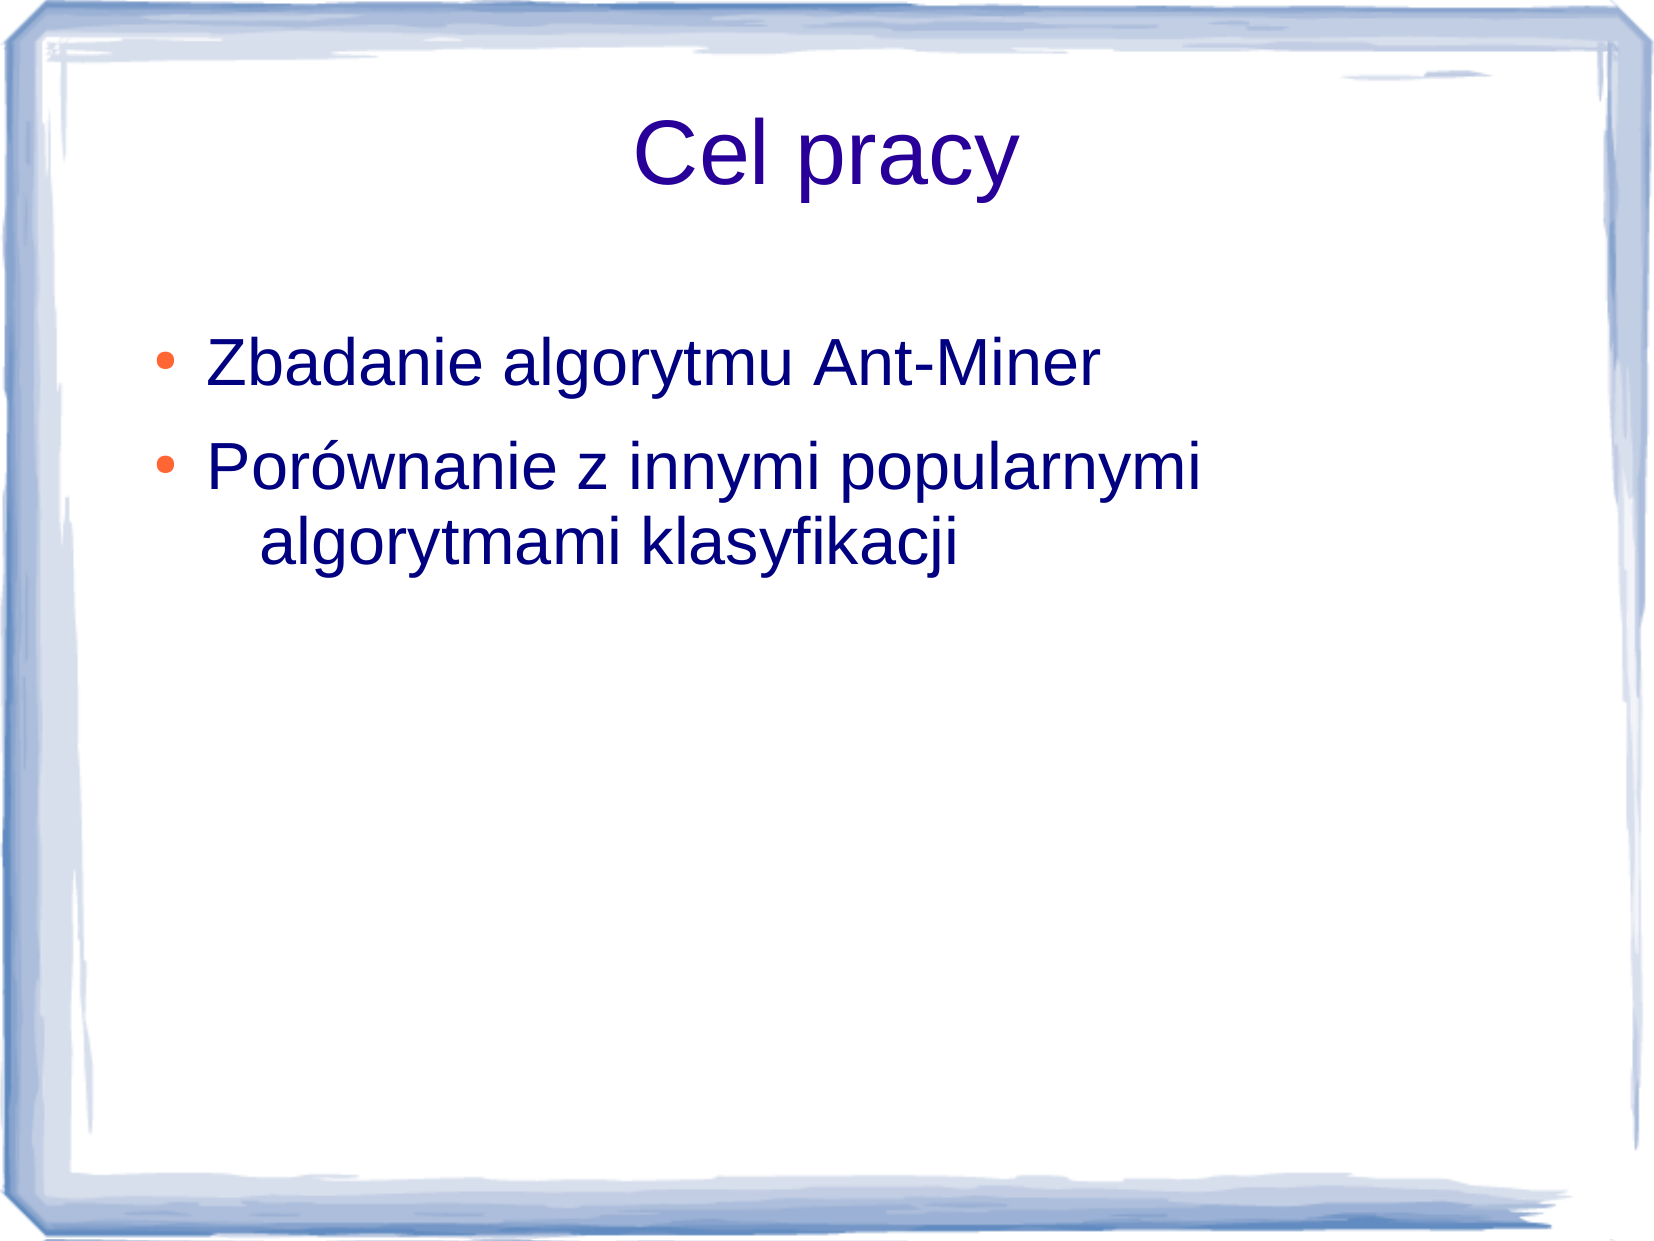

# Cel pracy
Zbadanie algorytmu Ant-Miner
Porównanie z innymi popularnymi algorytmami klasyfikacji